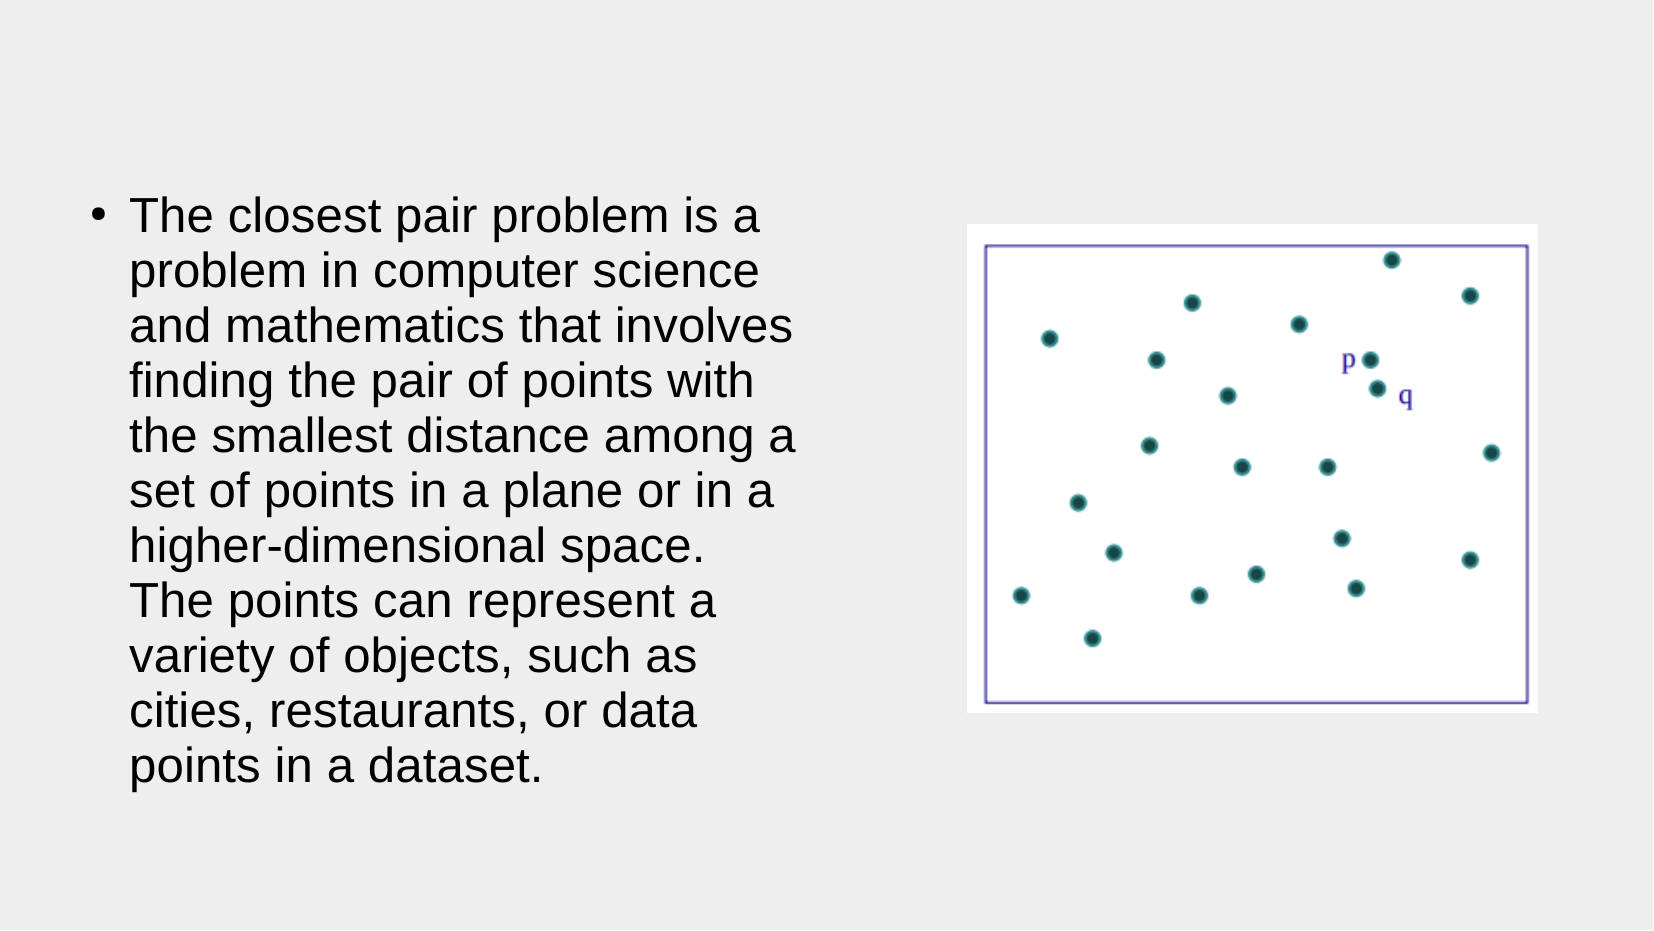

# The closest pair problem is a problem in computer science and mathematics that involves finding the pair of points with the smallest distance among a set of points in a plane or in a higher-dimensional space. The points can represent a variety of objects, such as cities, restaurants, or data points in a dataset.